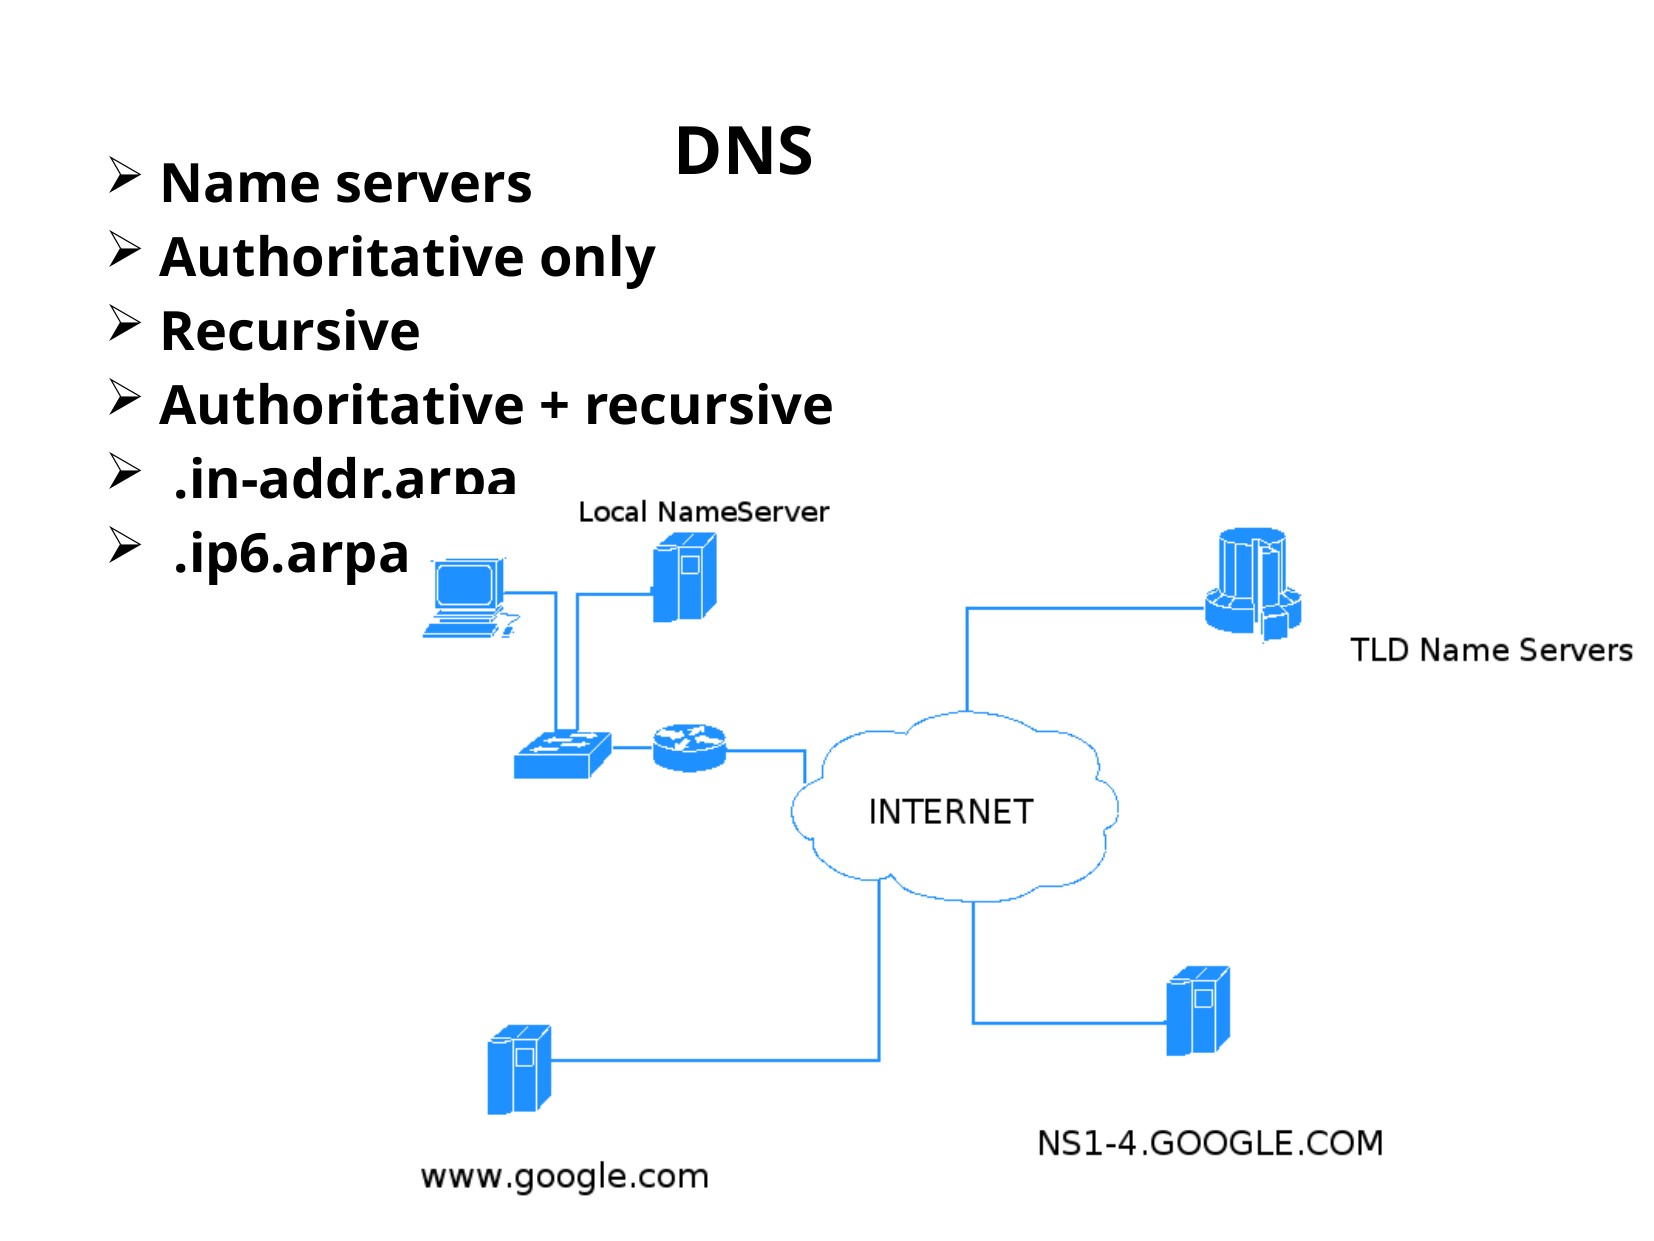

# DNS
 Name servers
 Authoritative only
 Recursive
 Authoritative + recursive
 .in-addr.arpa
 .ip6.arpa